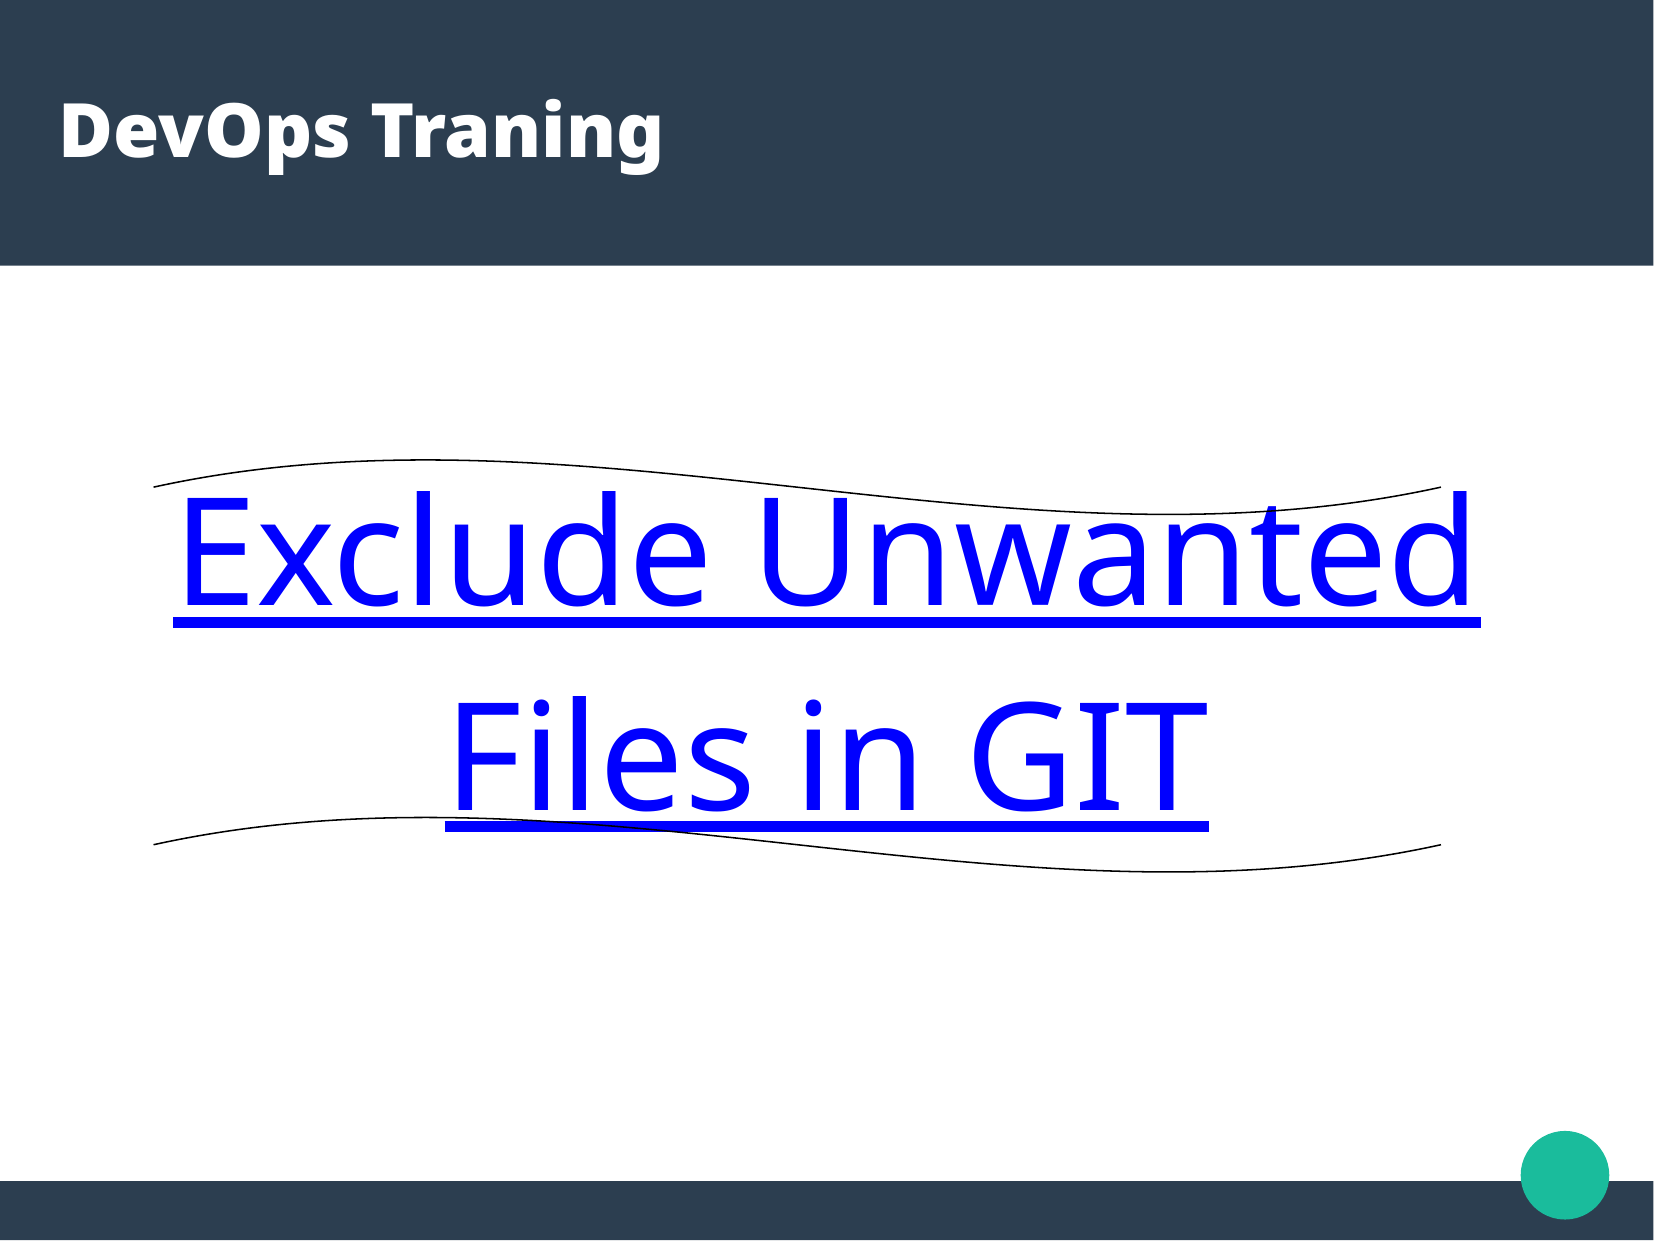

# DevOps Traning
Exclude Unwanted Files in GIT